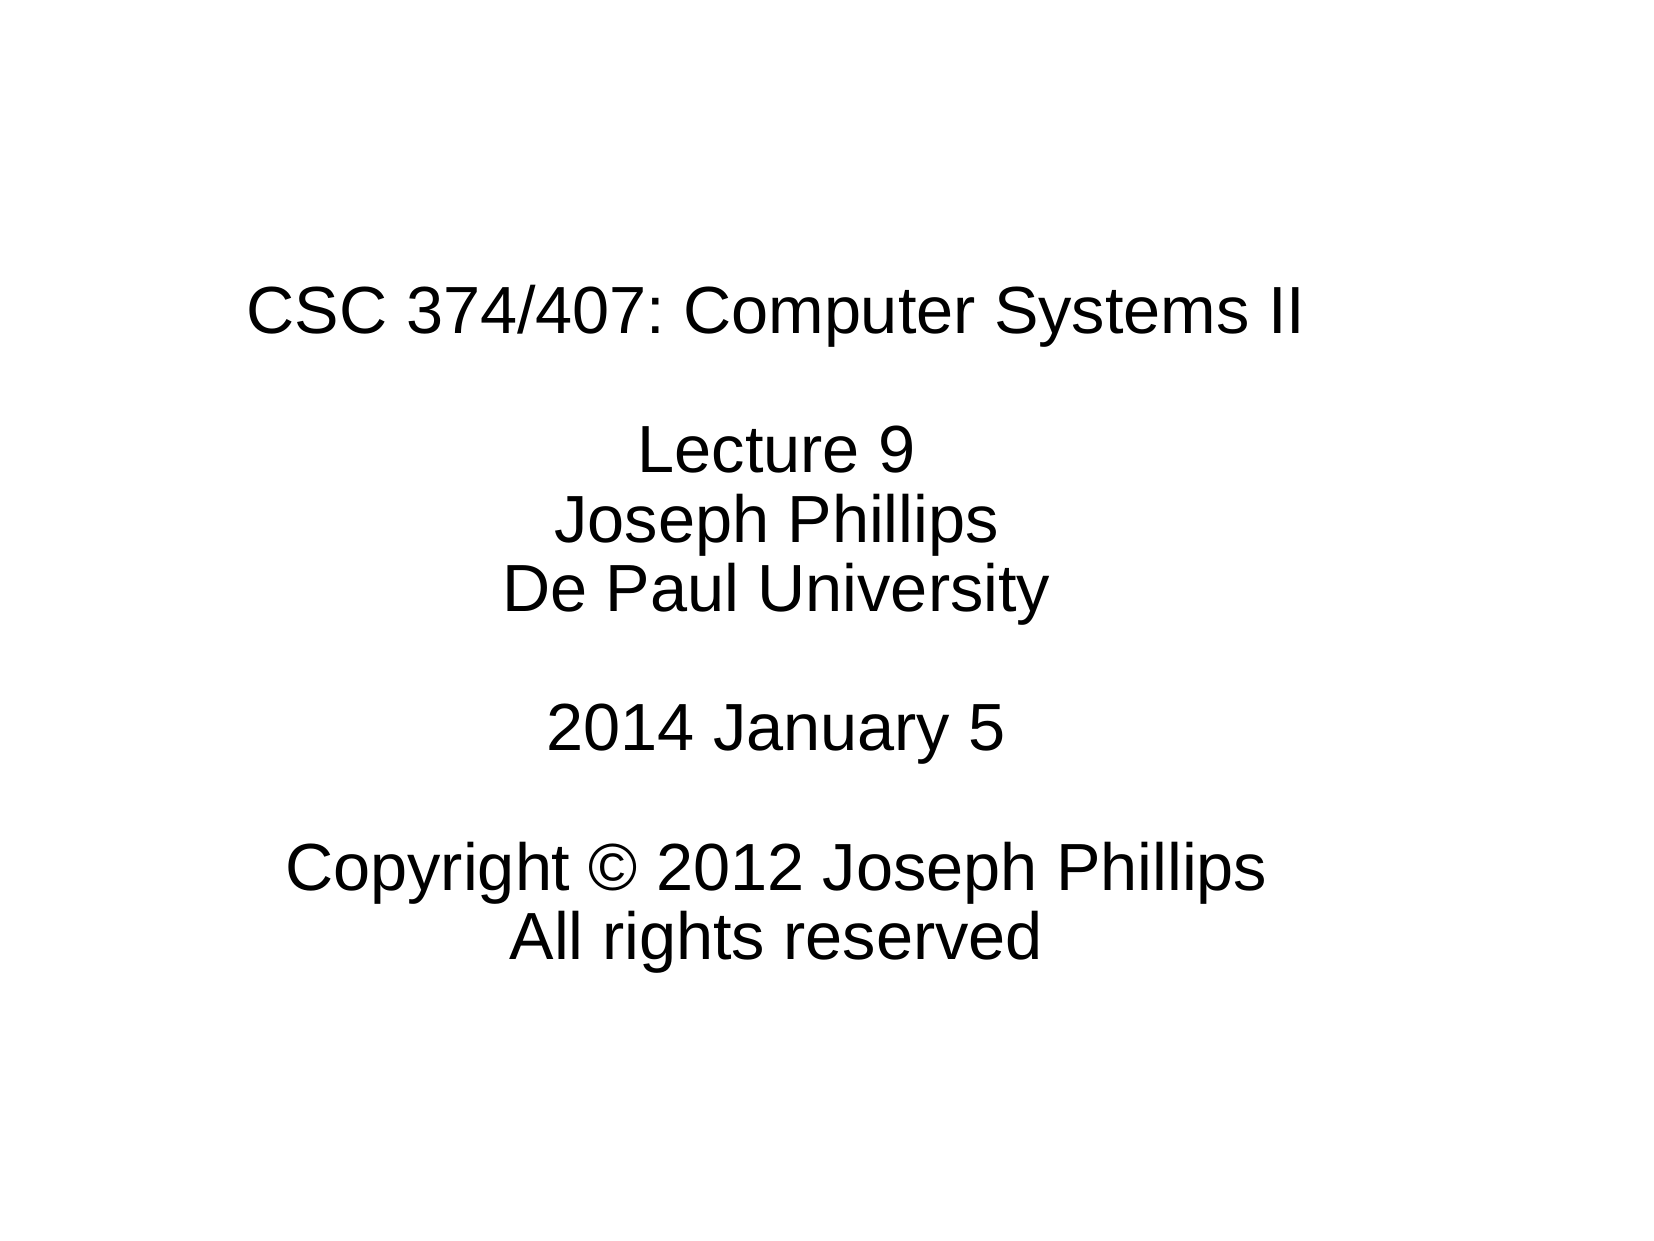

# CSC 374/407: Computer Systems II
Lecture 9
Joseph Phillips
De Paul University
2014 January 5
Copyright © 2012 Joseph Phillips
All rights reserved